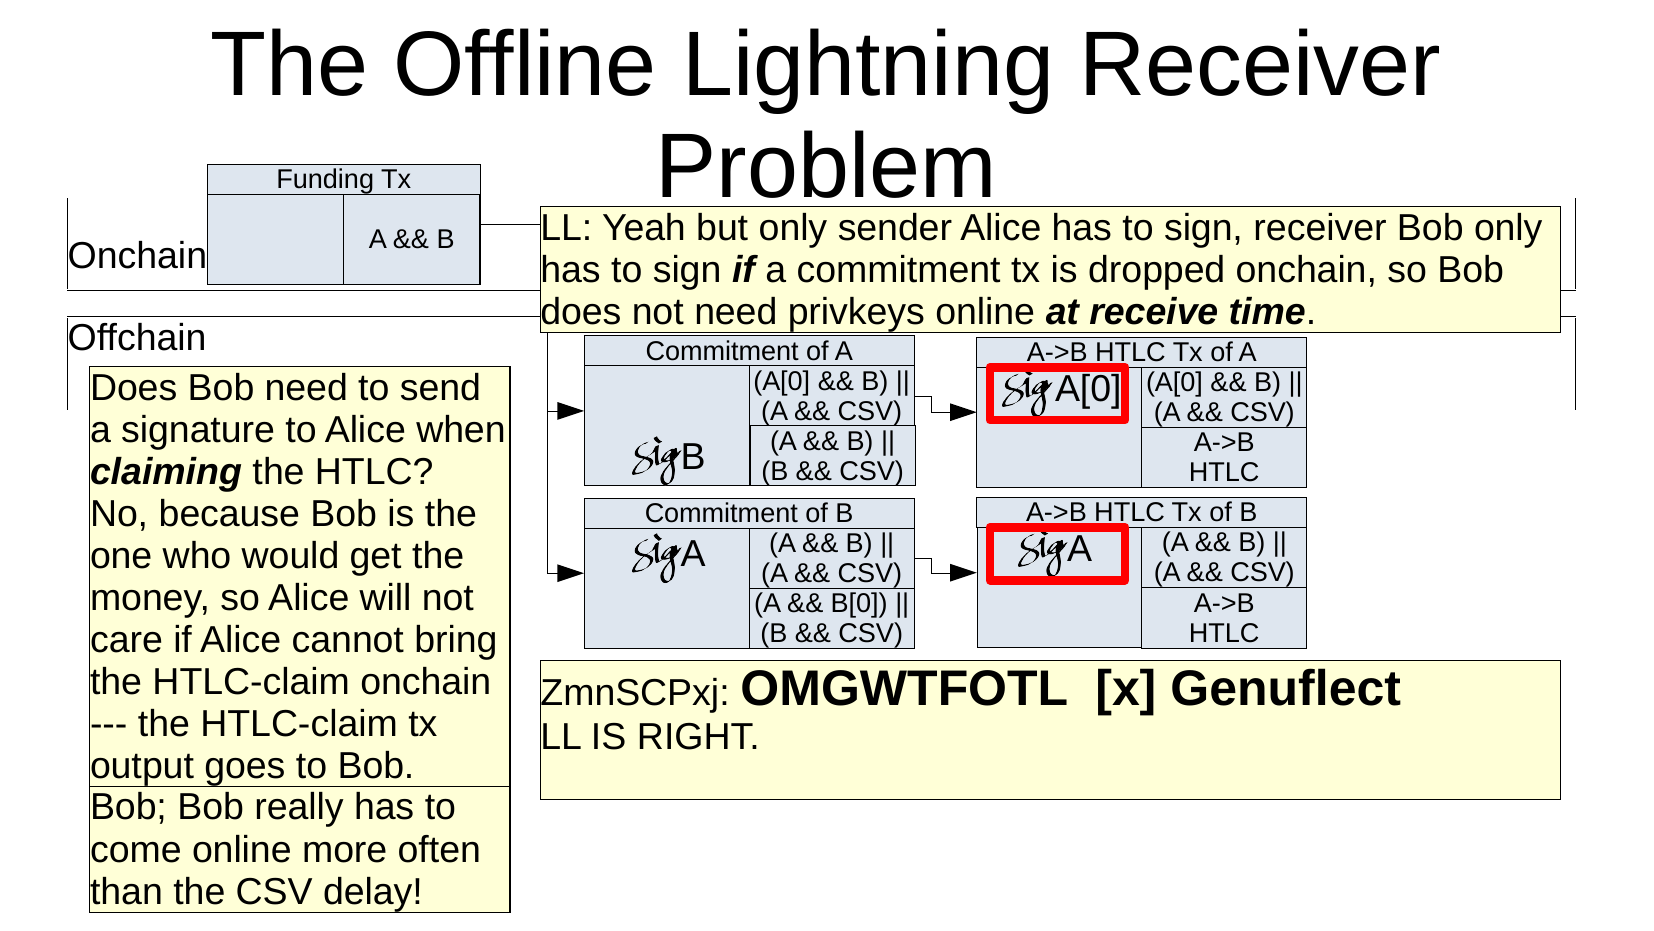

# The Offline Lightning Receiver Problem
Funding Tx
A && B
Onchain
Offchain
LL: Yeah but only sender Alice has to sign, receiver Bob only has to sign if a commitment tx is dropped onchain, so Bob does not need privkeys online at receive time.
ZmnSCPxj: OMGWTFOTL [x] Genuflect
LL IS RIGHT.
Commitment of A
A->B HTLC Tx of A
A[0]
(A[0] && B) ||
(A && CSV)
A->B
HTLC
A->B HTLC Tx of B
A
(A && B) ||
(A && CSV)
A->B
HTLC
(A[0] && B) ||
(A && CSV)
Just to be clear, Bob still needs to be online to receive SigA and SigA[0] and store them in redundant storage.
But Bob does not have to keep its privkeys on a “hot” online machine 100% of the time, which is still a security improvement!
Bob only needs its privkey for two things:
To handle a unilateral close of any kind (it has up to the CSV timeout to handle this).
To change the channel state and collapse multiple HTLC txes into a single commitment tx.
Alice the sender still needs to have privkeys online since it has to generate SigA and SigA[0].
But even onchain sending requires online keys too, so this is fine.
What if Alice drops the “commitment owned by Alice” onchain, while Bob has its privkey offline?
Then Bob has the CSV delay to bring its B privkey online in order to completely sign the A->B HTLC Tx of A.
2021:
moneyball: We really need to solve the Offline Lightning Receiver Problem.
LL: We can use Fast Forwards.
moneyball: I will ask Z.
ZmnSCPxj: Hmm whut? Fast Forwards is for faster latency, not offline receiver.
Bob can delegate to a slightly-trusted entity to handle HTLCs “in-flight”, then periodically go online to change the channel state to “lock in” earned income.
Basically Bob can hire a slightly-trusted cashier to handle “money at the till” until Bob collects the income with its (mostly offline) privkey.
However, consider the case in the “Current Poon-Dryja” where Alice drops an obsolete older commitment.
In that case, Bob also has to bring its privkey online in order to revoke the obsolete older state, within the CSV delay.
So, regardless, Bob has to be prepared to bring its privkey online within the CSV delay at any time a theft attempt is performed.
Therefore Fast Forwards do not impose an additional requirement on receiver Bob; Bob really has to come online more often than the CSV delay!
Bob can have a software node that works as the “cashier”, and own a separate hardware wallet holding its privkey, which it periodically brings online to “lock in” the funds that the software node receives.
Does Bob need to send a signature to Alice when claiming the HTLC?
No, because Bob is the one who would get the money, so Alice will not care if Alice cannot bring the HTLC-claim onchain --- the HTLC-claim tx output goes to Bob.
B
(A && B) ||
(B && CSV)
B
A
Commitment of B
A
(A && B) ||
(A && CSV)
(A && B[0]) || (B && CSV)